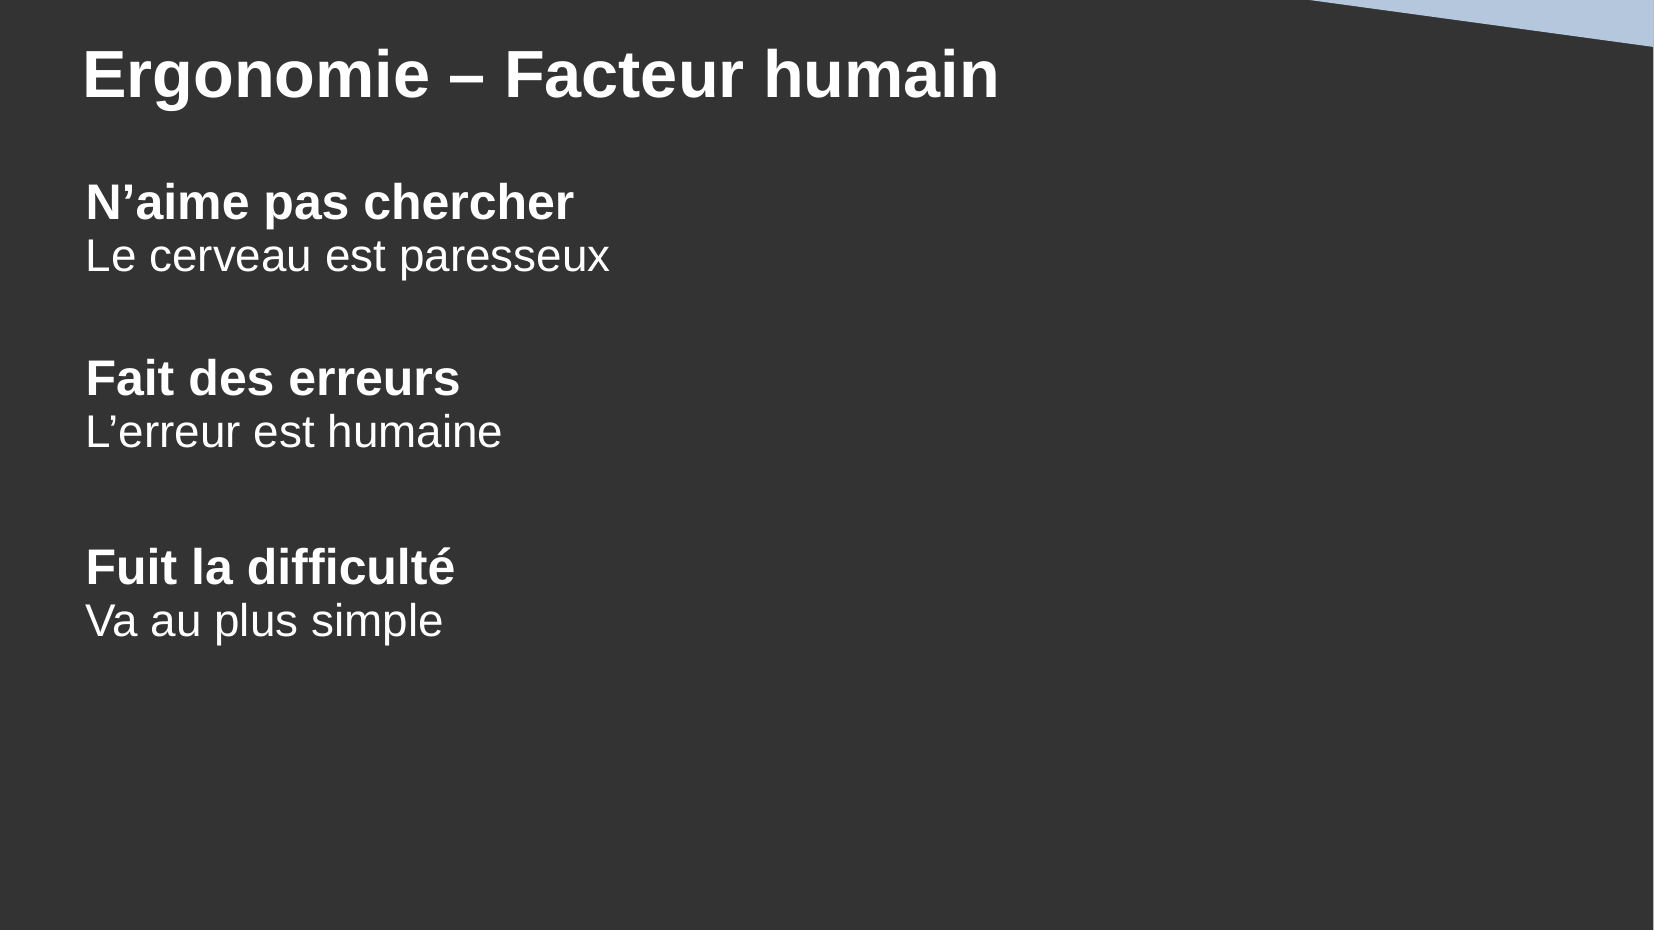

# Ergonomie – Facteur humain
N’aime pas chercher
Le cerveau est paresseux
Fait des erreurs
L’erreur est humaine
Fuit la difficulté
Va au plus simple